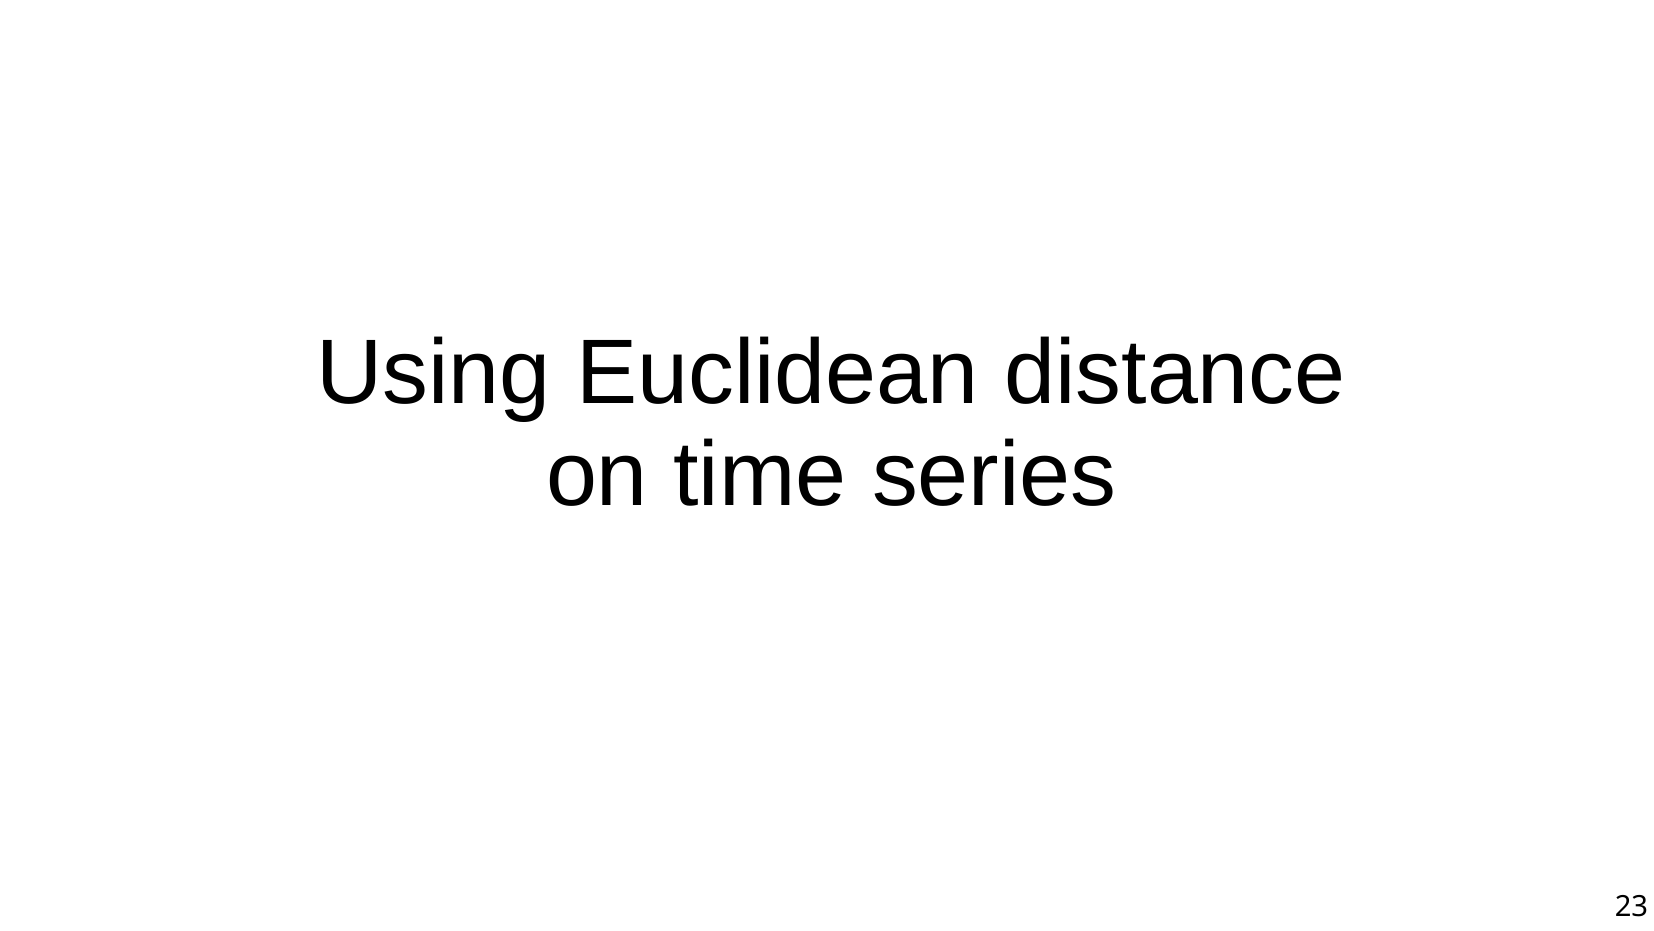

# Using Euclidean distance on time series
23